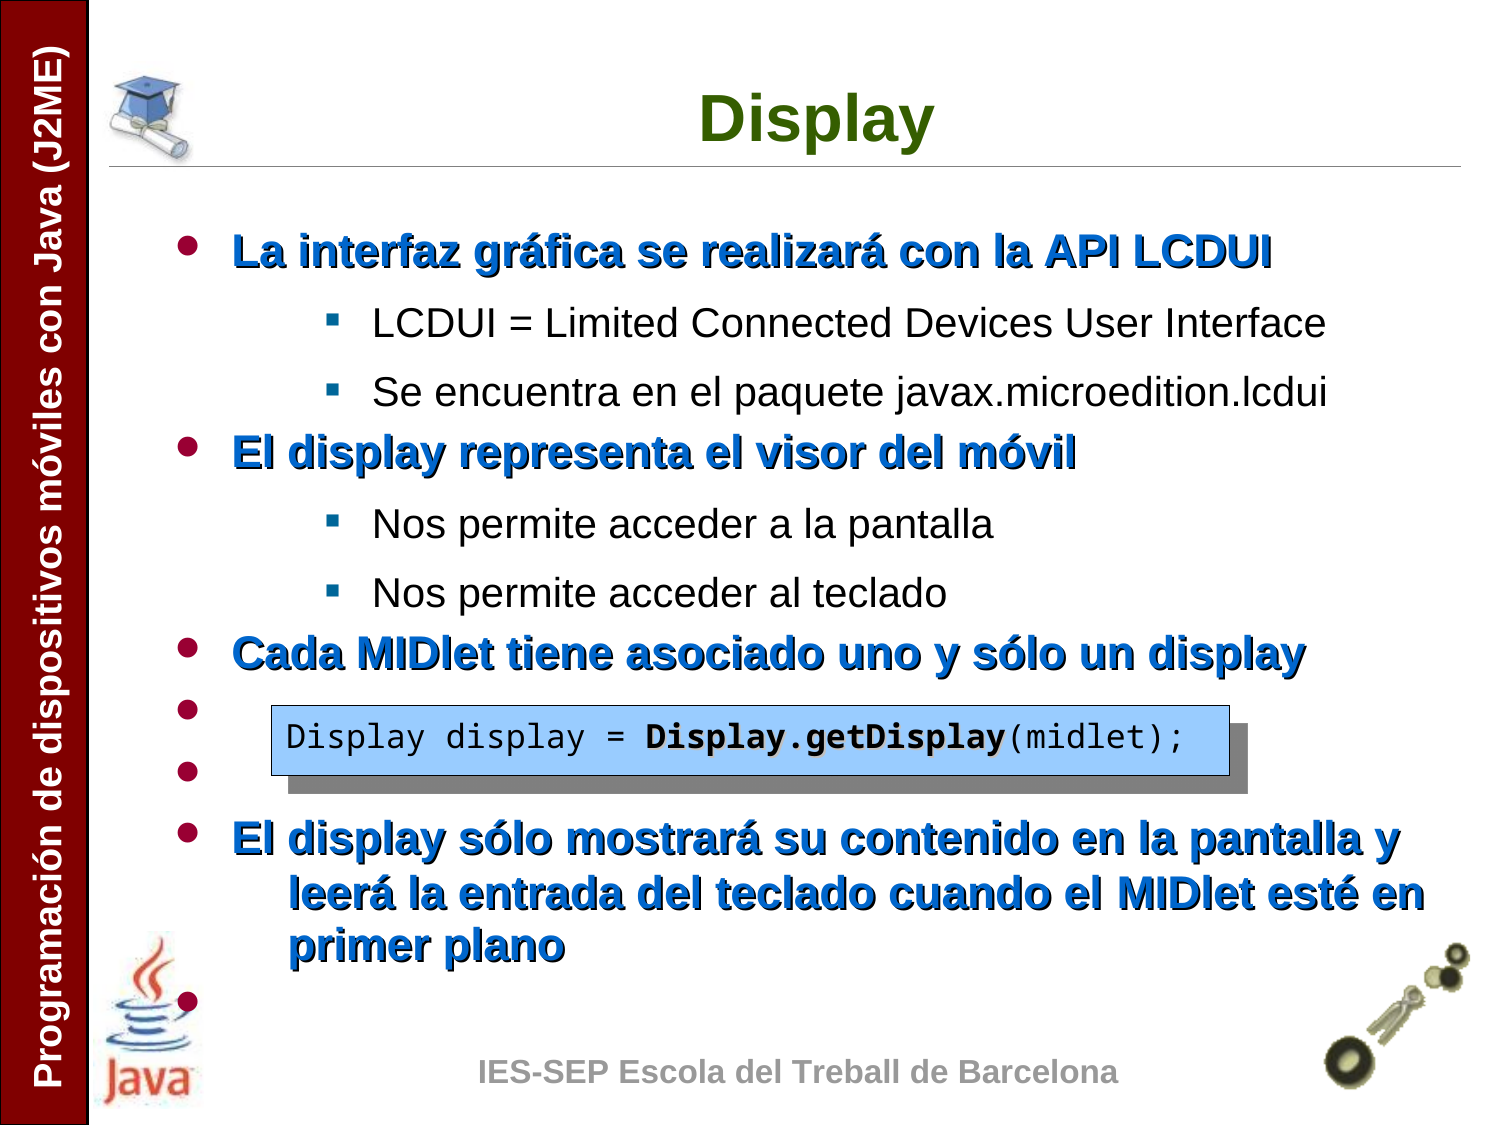

# Display
La interfaz gráfica se realizará con la API LCDUI
LCDUI = Limited Connected Devices User Interface
Se encuentra en el paquete javax.microedition.lcdui
El display representa el visor del móvil
Nos permite acceder a la pantalla
Nos permite acceder al teclado
Cada MIDlet tiene asociado uno y sólo un display
El display sólo mostrará su contenido en la pantalla y leerá la entrada del teclado cuando el MIDlet esté en primer plano
Display display = Display.getDisplay(midlet);